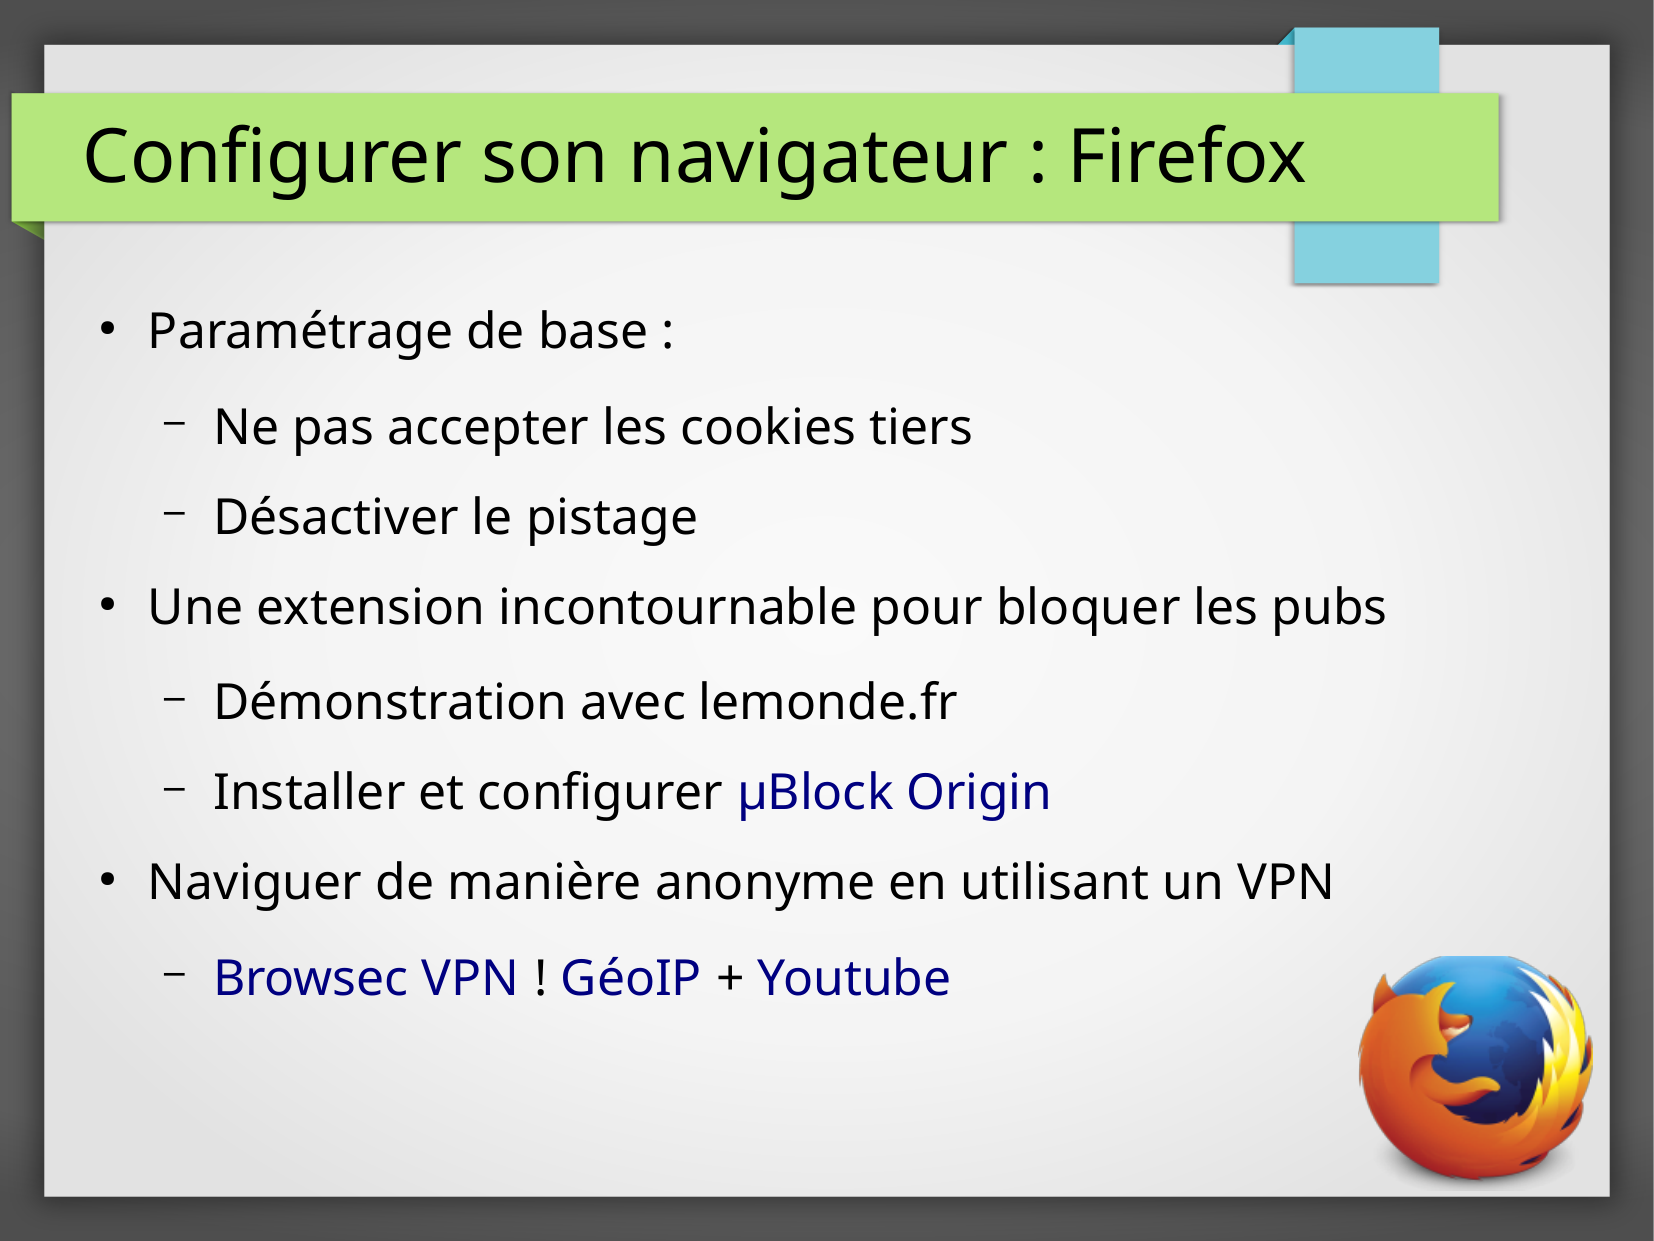

# Configurer son navigateur : Firefox
Paramétrage de base :
Ne pas accepter les cookies tiers
Désactiver le pistage
Une extension incontournable pour bloquer les pubs
Démonstration avec lemonde.fr
Installer et configurer µBlock Origin
Naviguer de manière anonyme en utilisant un VPN
Browsec VPN ! GéoIP + Youtube